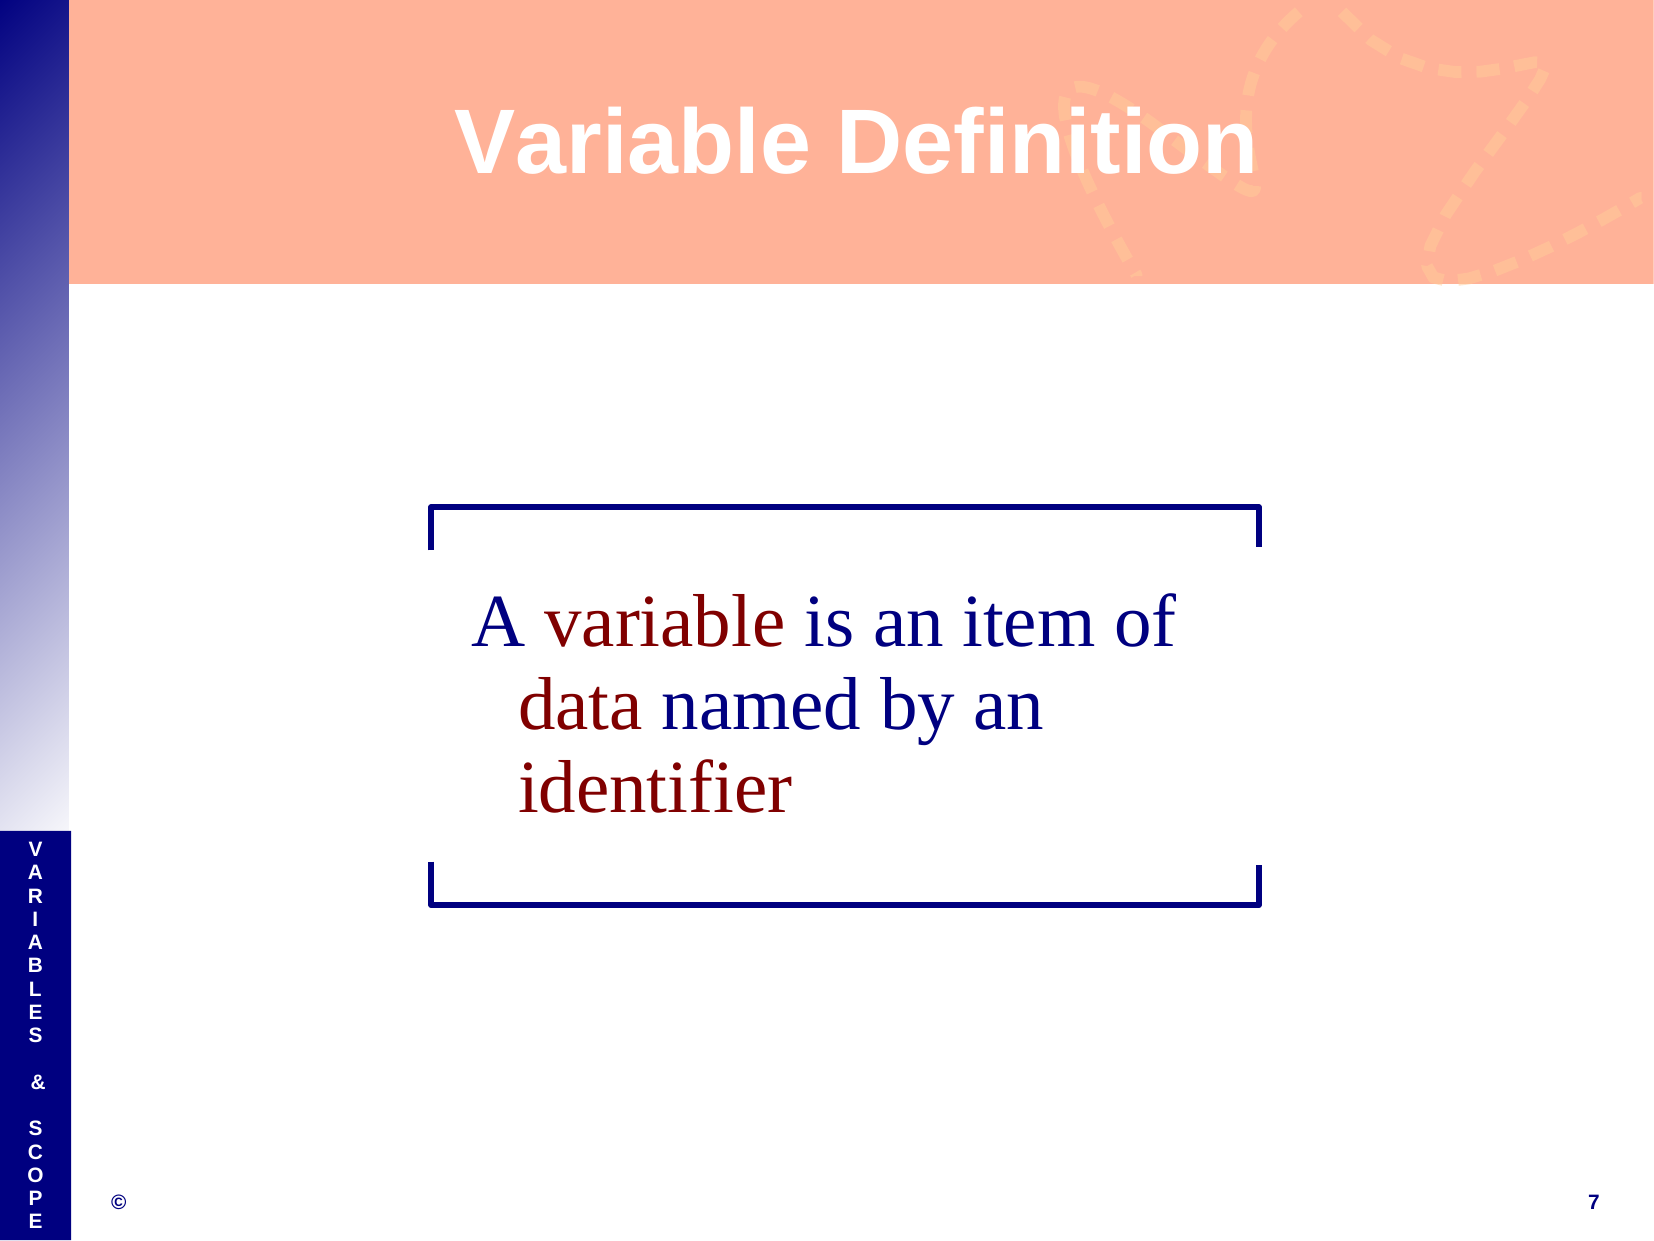

# Variable Definition
A variable is an item of data named by an identifier
V
A
R
I
A
B
L
E
S
 &
S
C
O
P
E